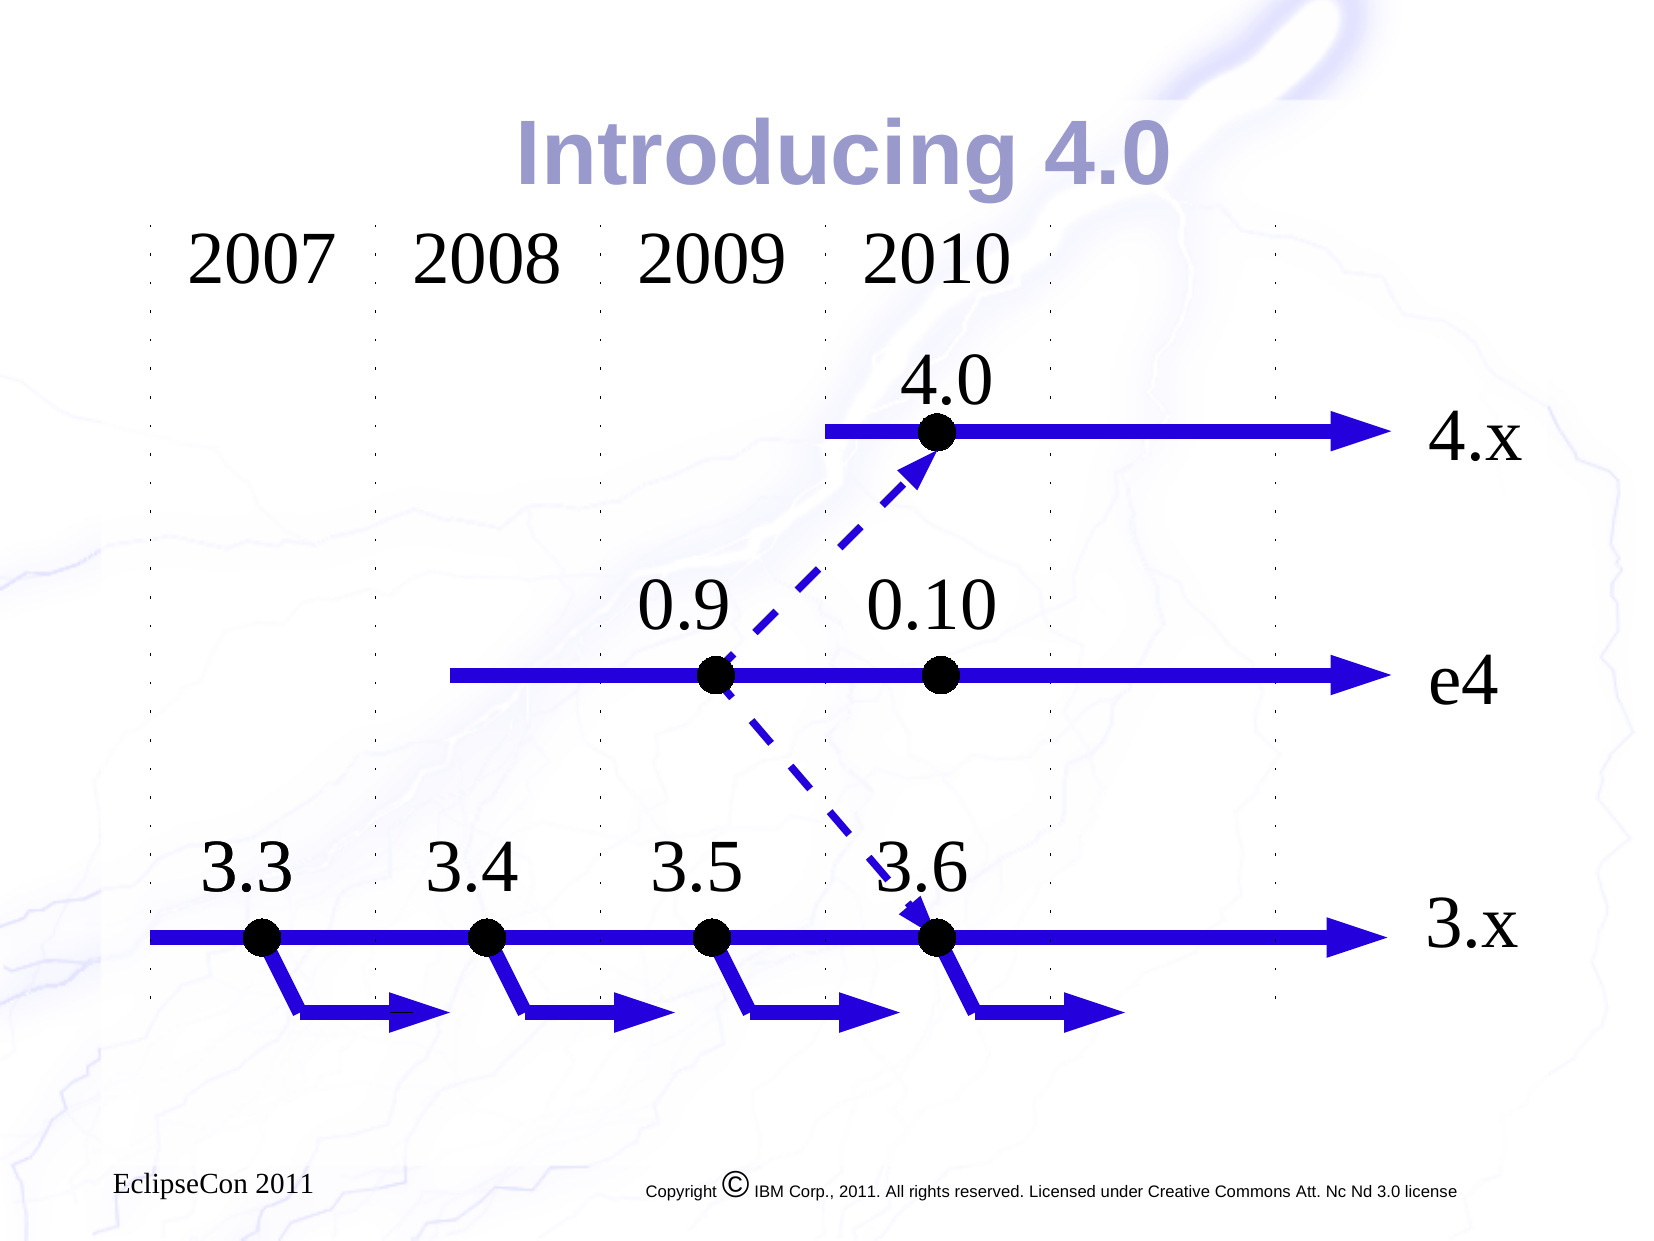

# Introducing 4.0
2007
2008
2009
2010
4.0
4.x
0.9
0.10
e4
3.3
3.4
3.5
3.6
3.3
3.x